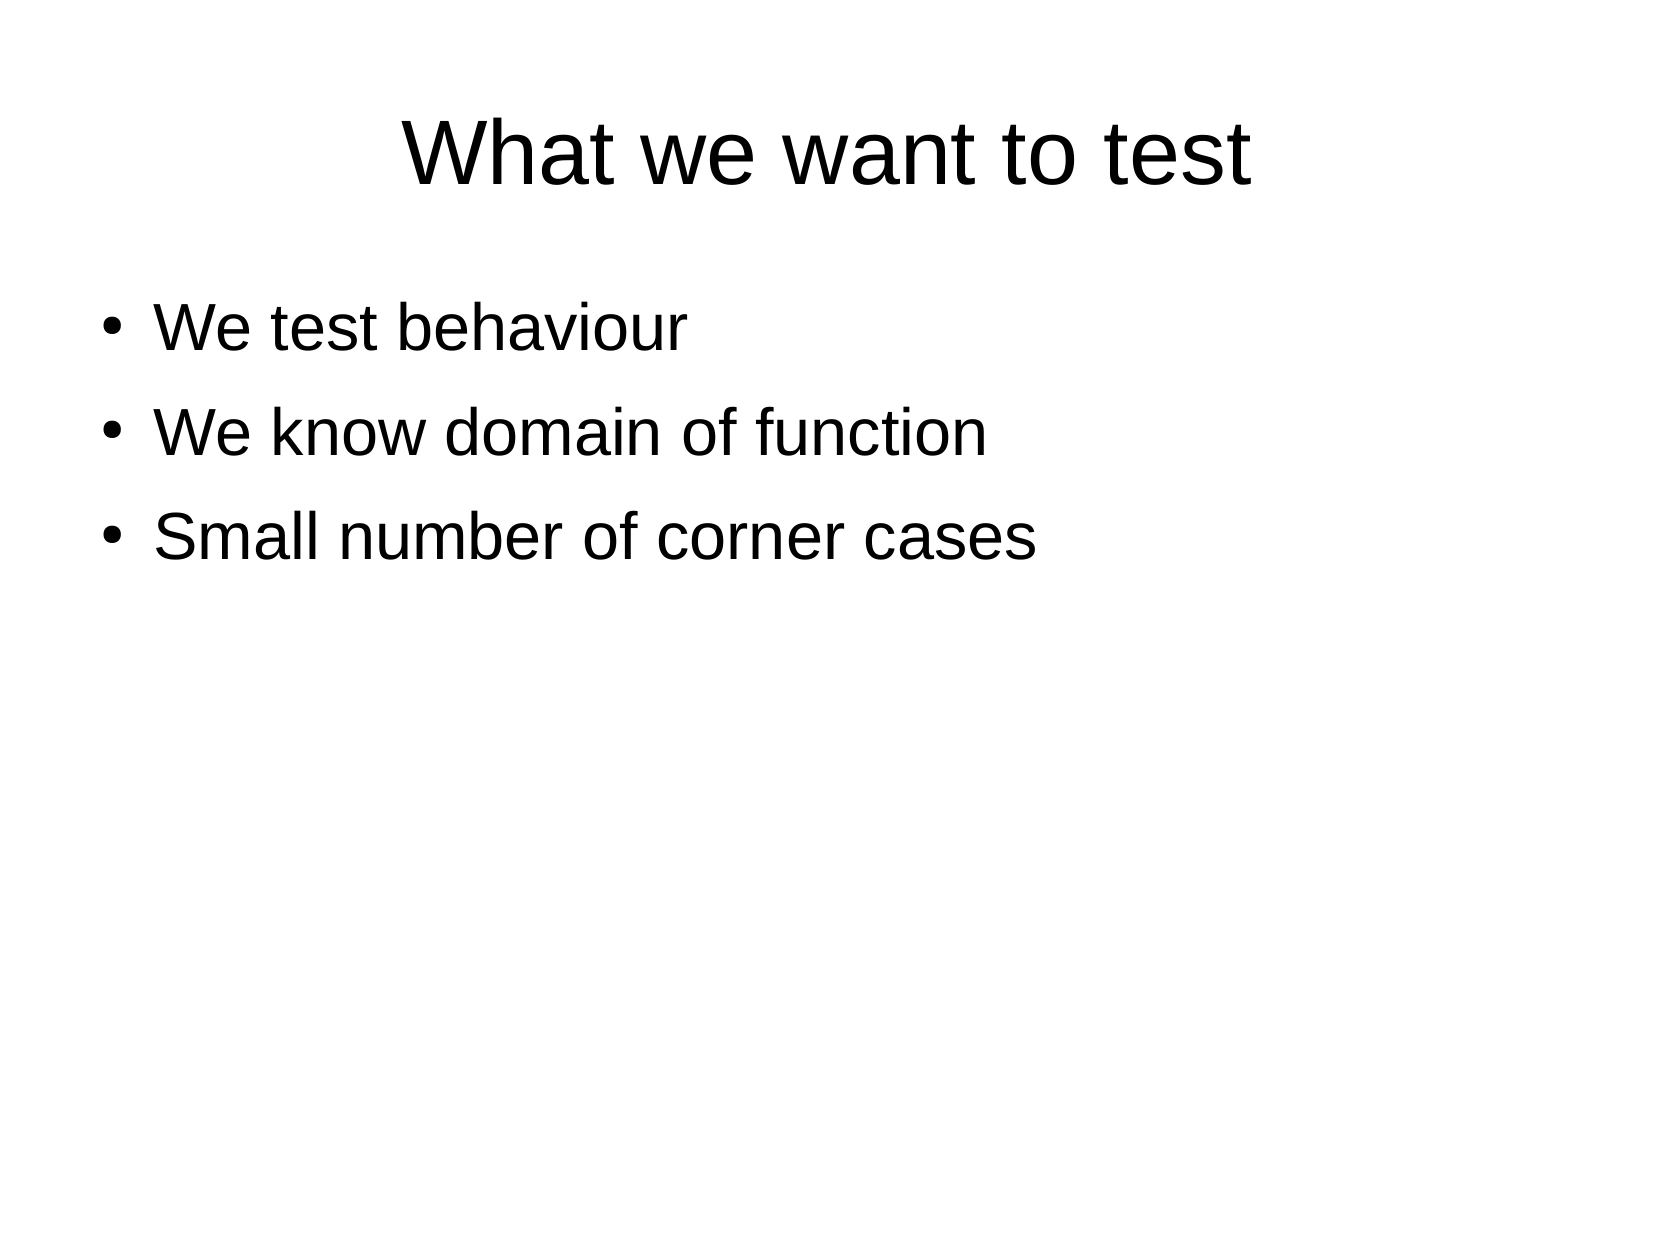

# What we want to test
We test behaviour
We know domain of function
Small number of corner cases